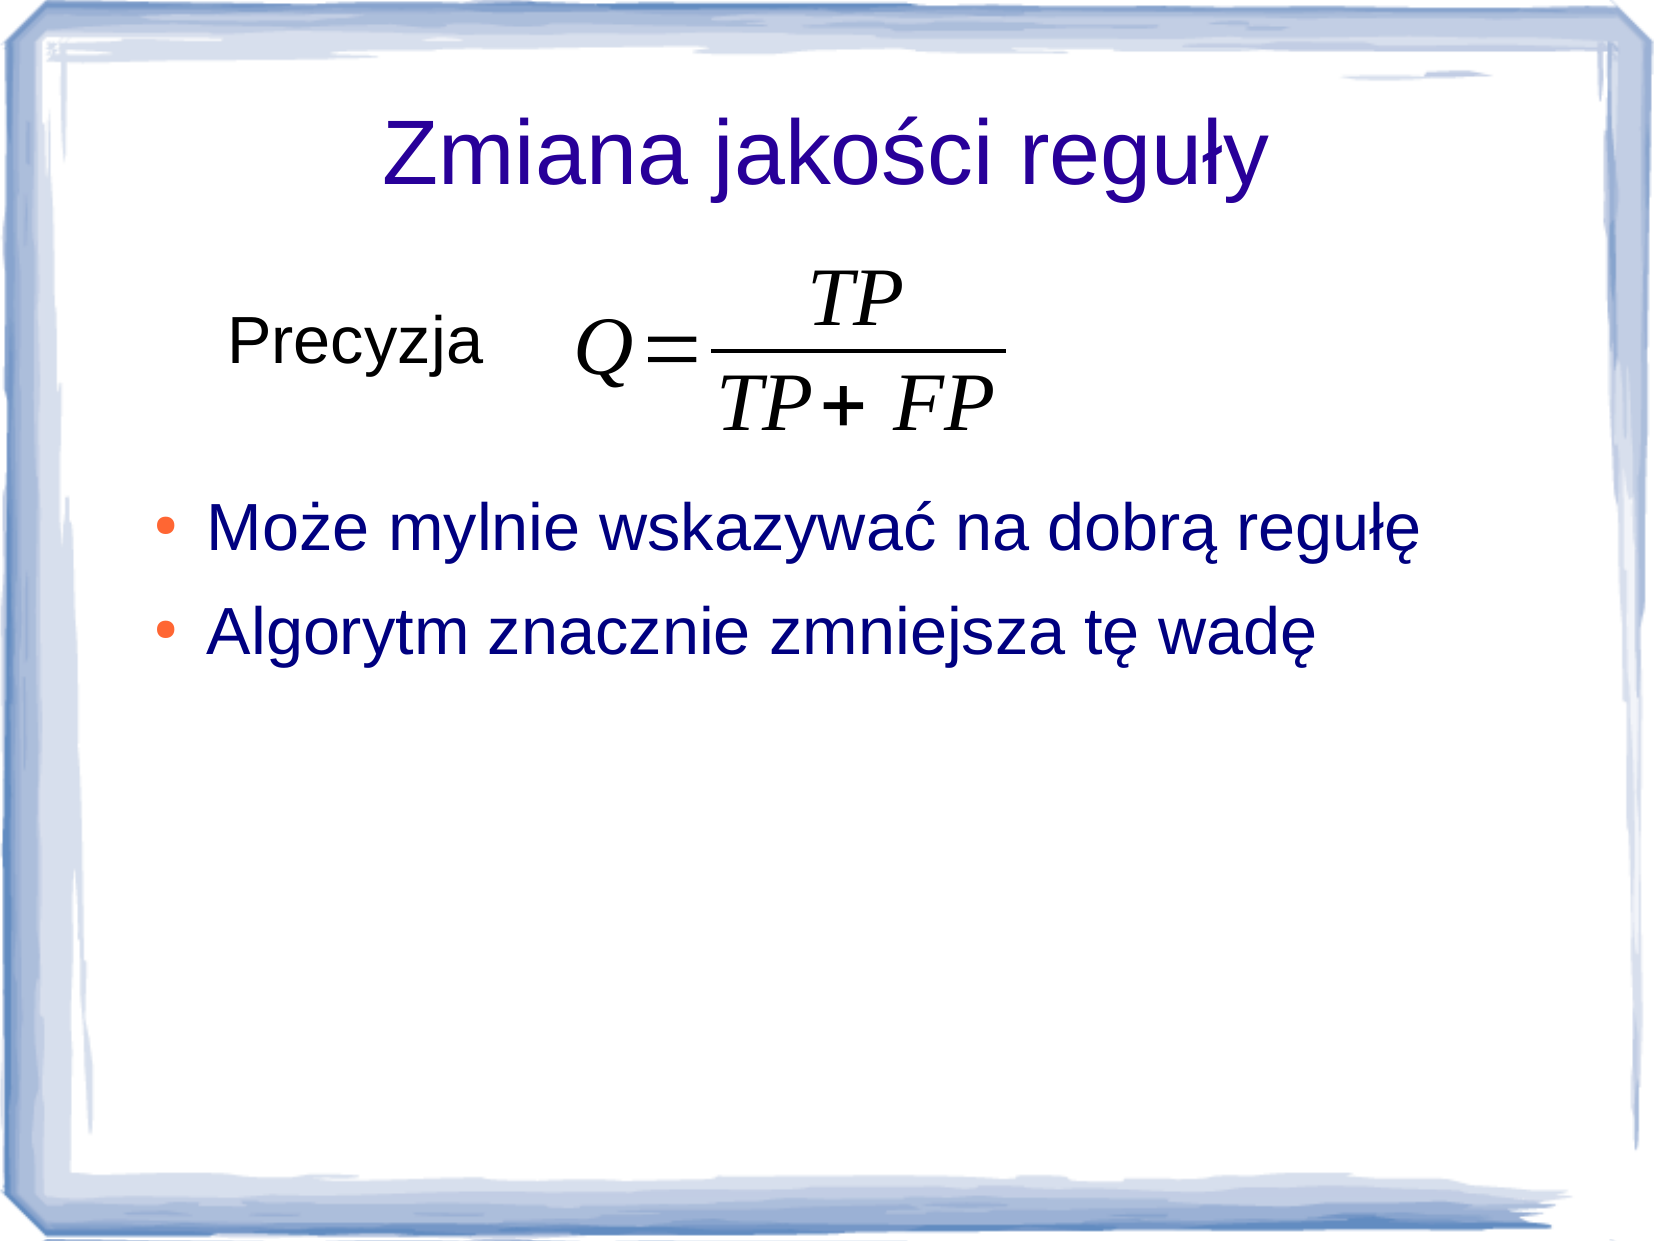

# Zmiana jakości reguły
Precyzja
Może mylnie wskazywać na dobrą regułę
Algorytm znacznie zmniejsza tę wadę